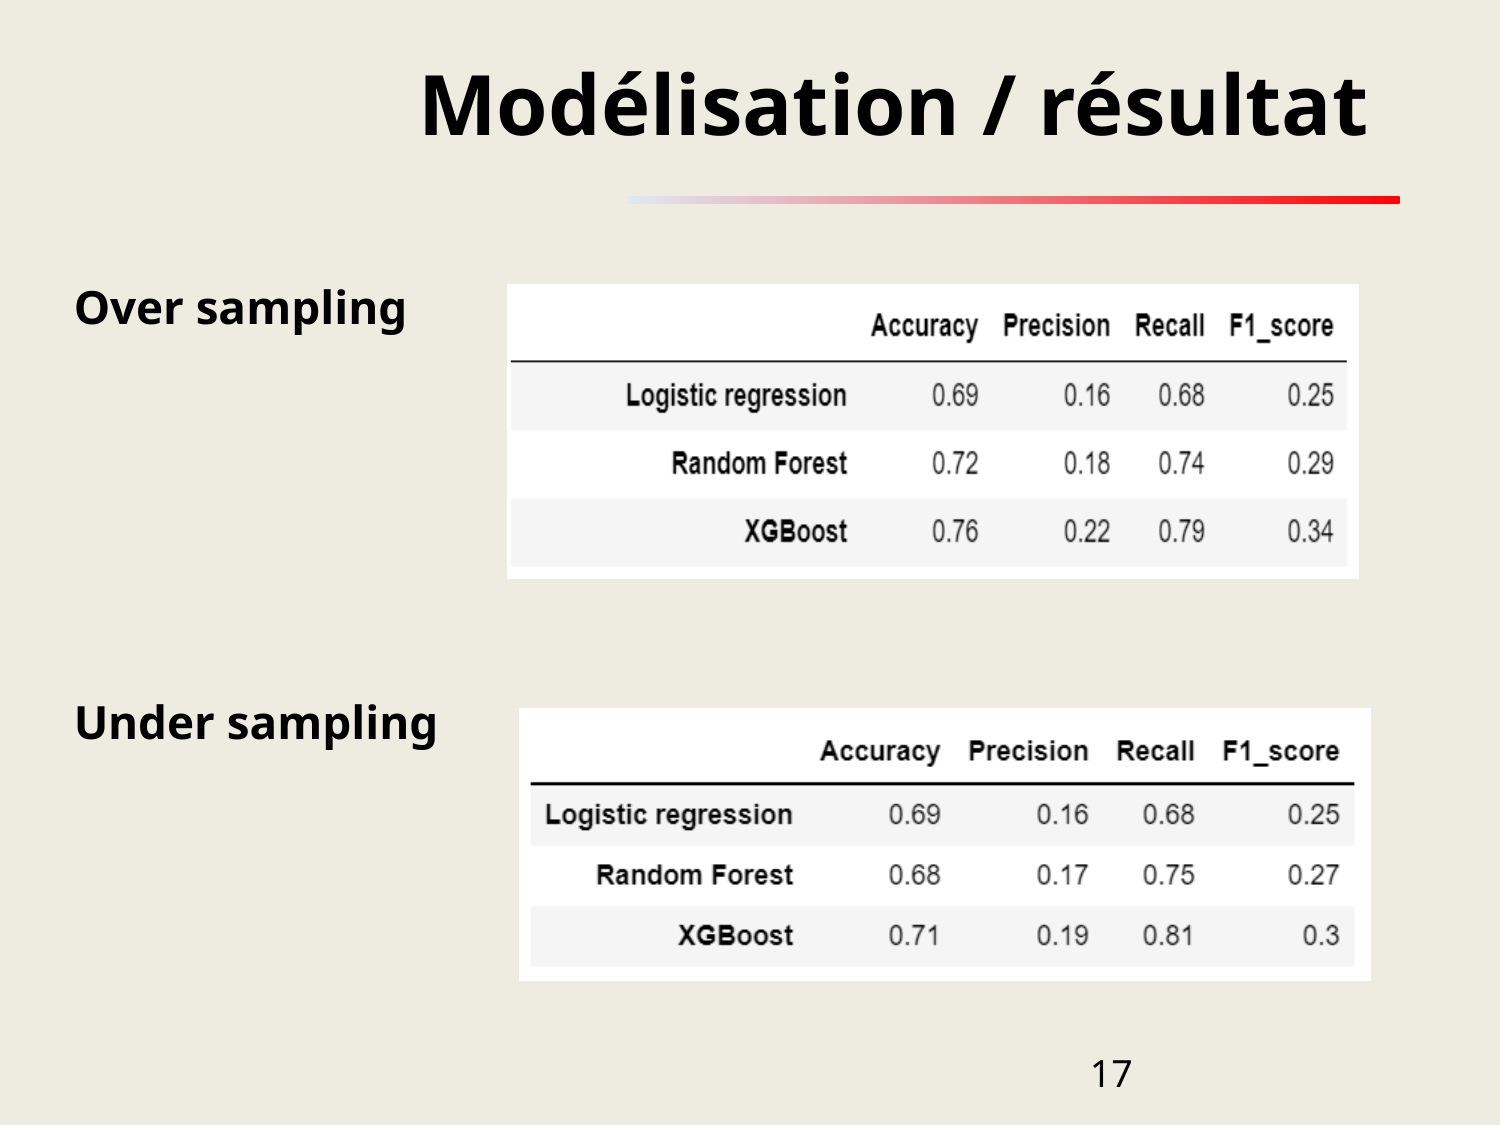

# Modélisation / résultat
Over sampling
Under sampling